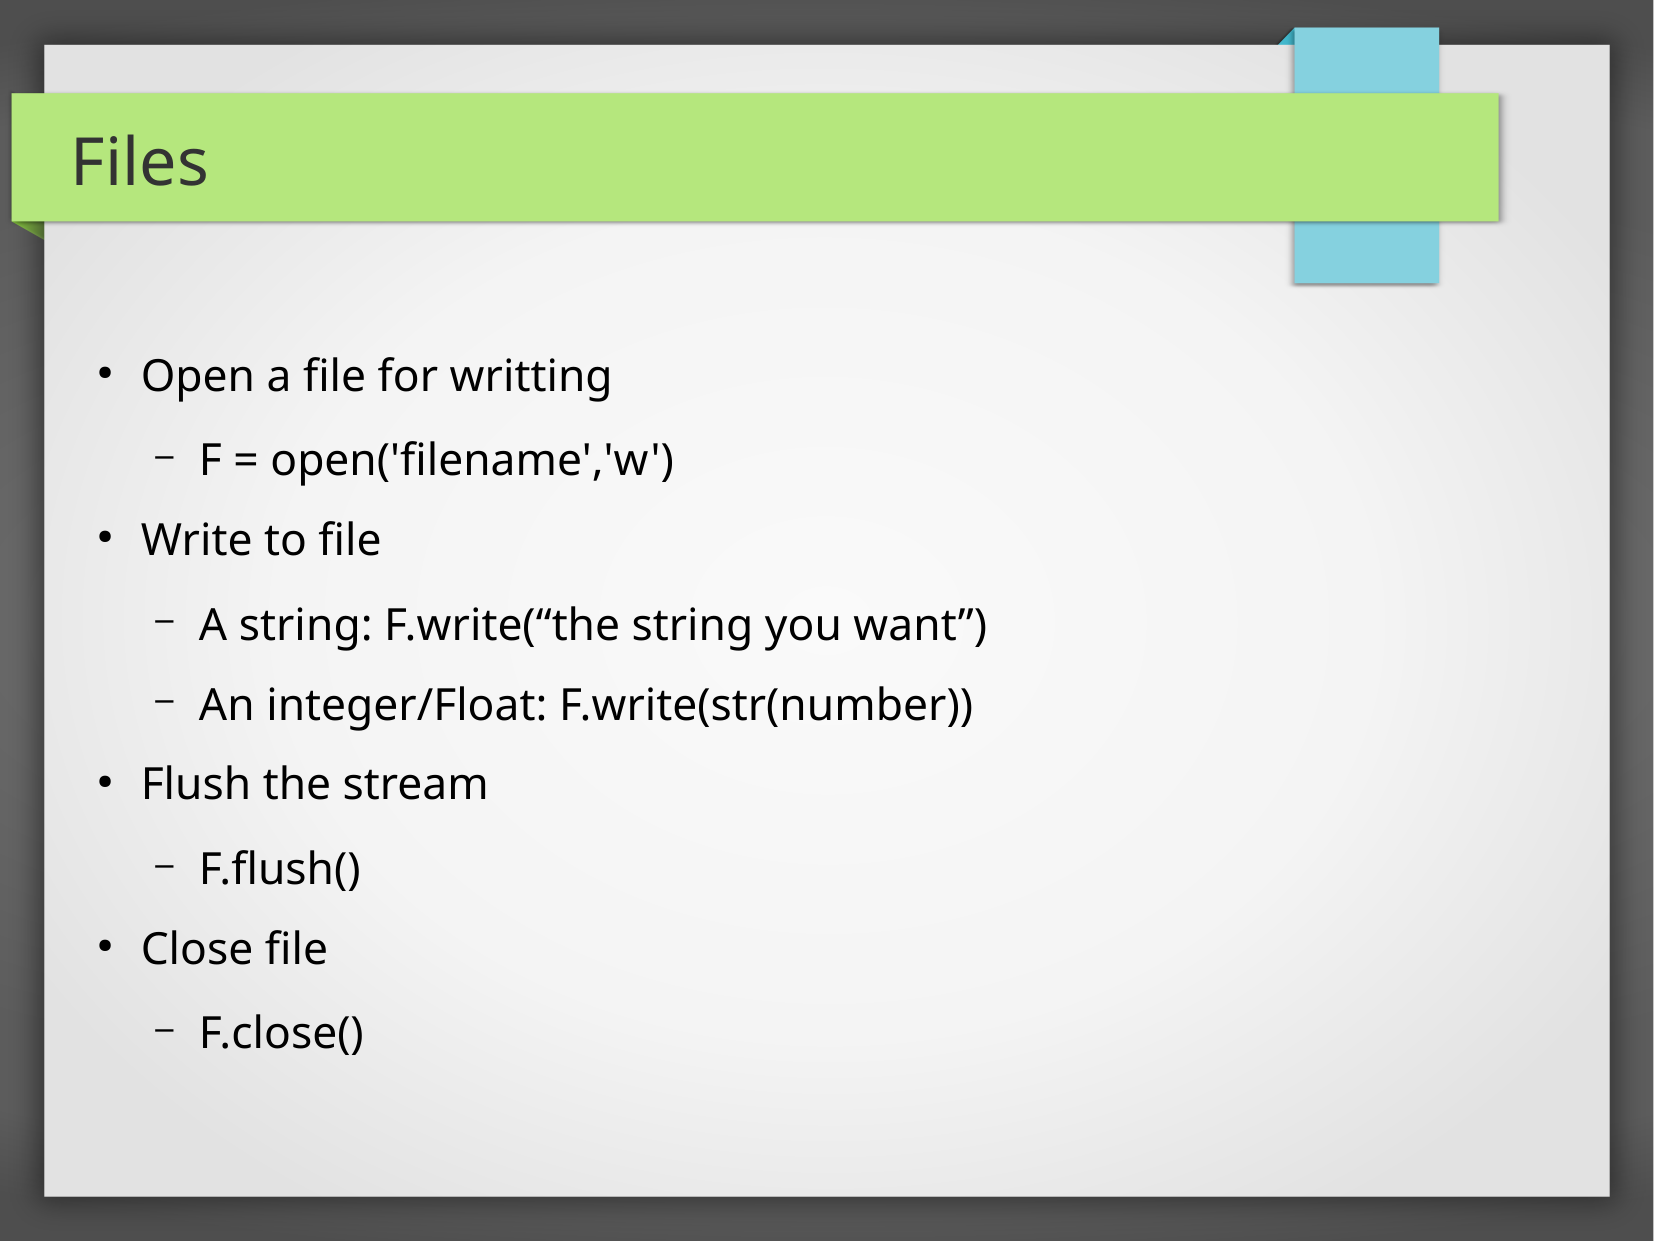

# Files
Open a file for writting
F = open('filename','w')
Write to file
A string: F.write(“the string you want”)
An integer/Float: F.write(str(number))
Flush the stream
F.flush()
Close file
F.close()